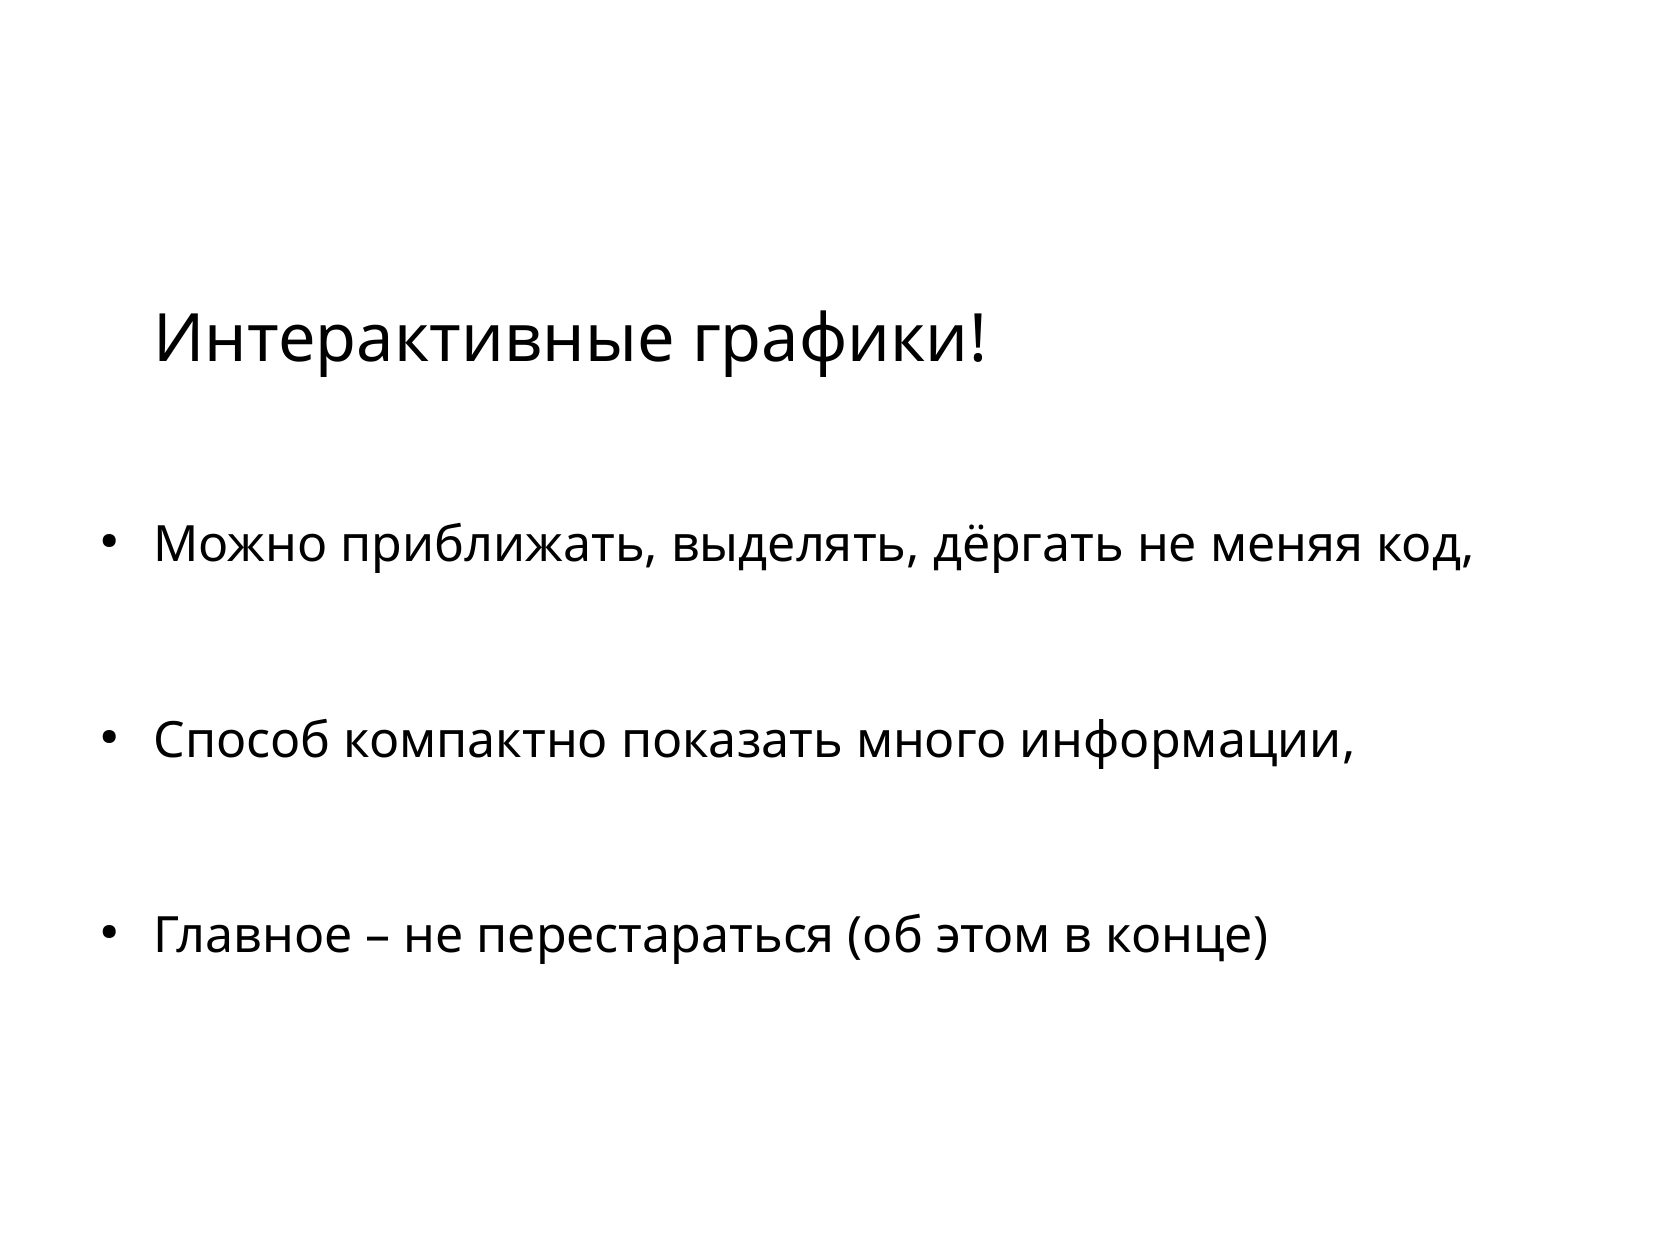

# Интерактивные графики!
Можно приближать, выделять, дёргать не меняя код,
Способ компактно показать много информации,
Главное – не перестараться (об этом в конце)